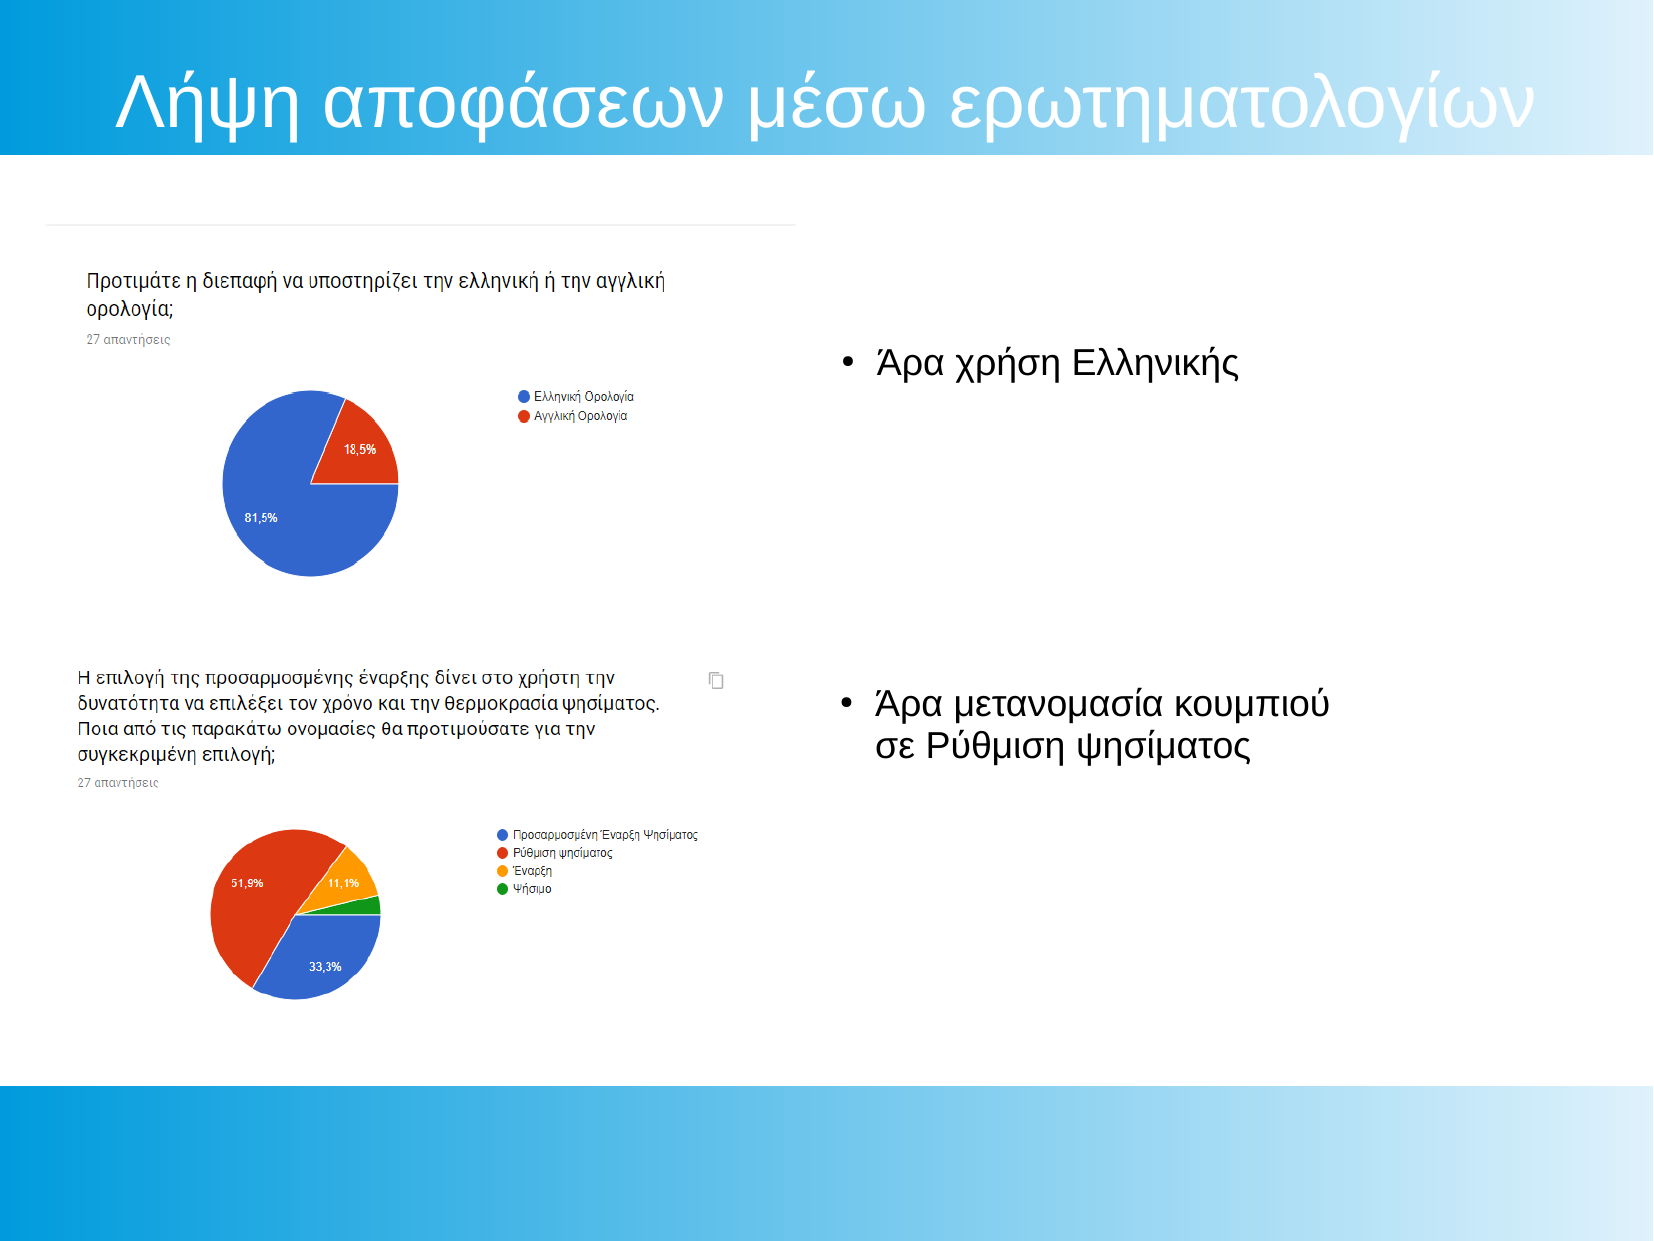

# Λήψη αποφάσεων μέσω ερωτηματολογίων
Άρα χρήση Ελληνικής
Άρα μετανομασία κουμπιού σε Ρύθμιση ψησίματος